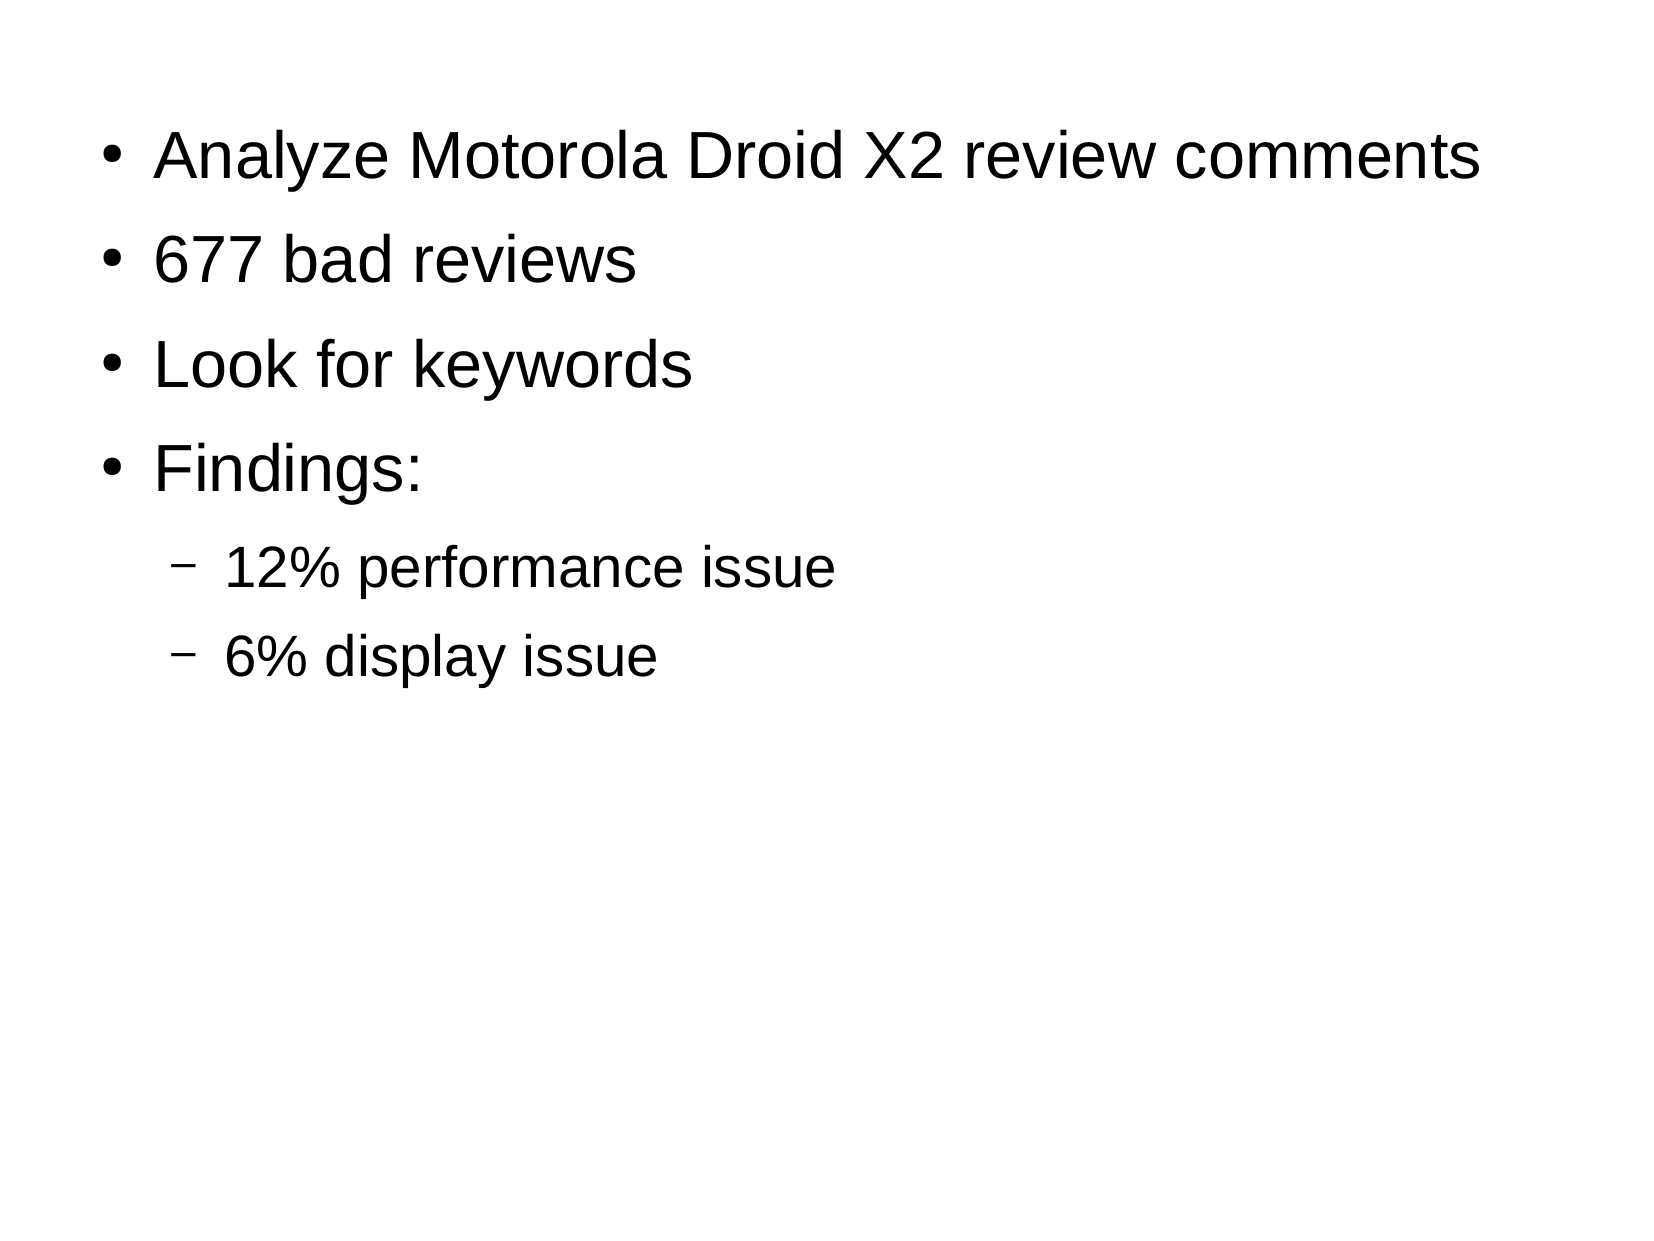

# Analyze Motorola Droid X2 review comments
677 bad reviews
Look for keywords
Findings:
12% performance issue
6% display issue